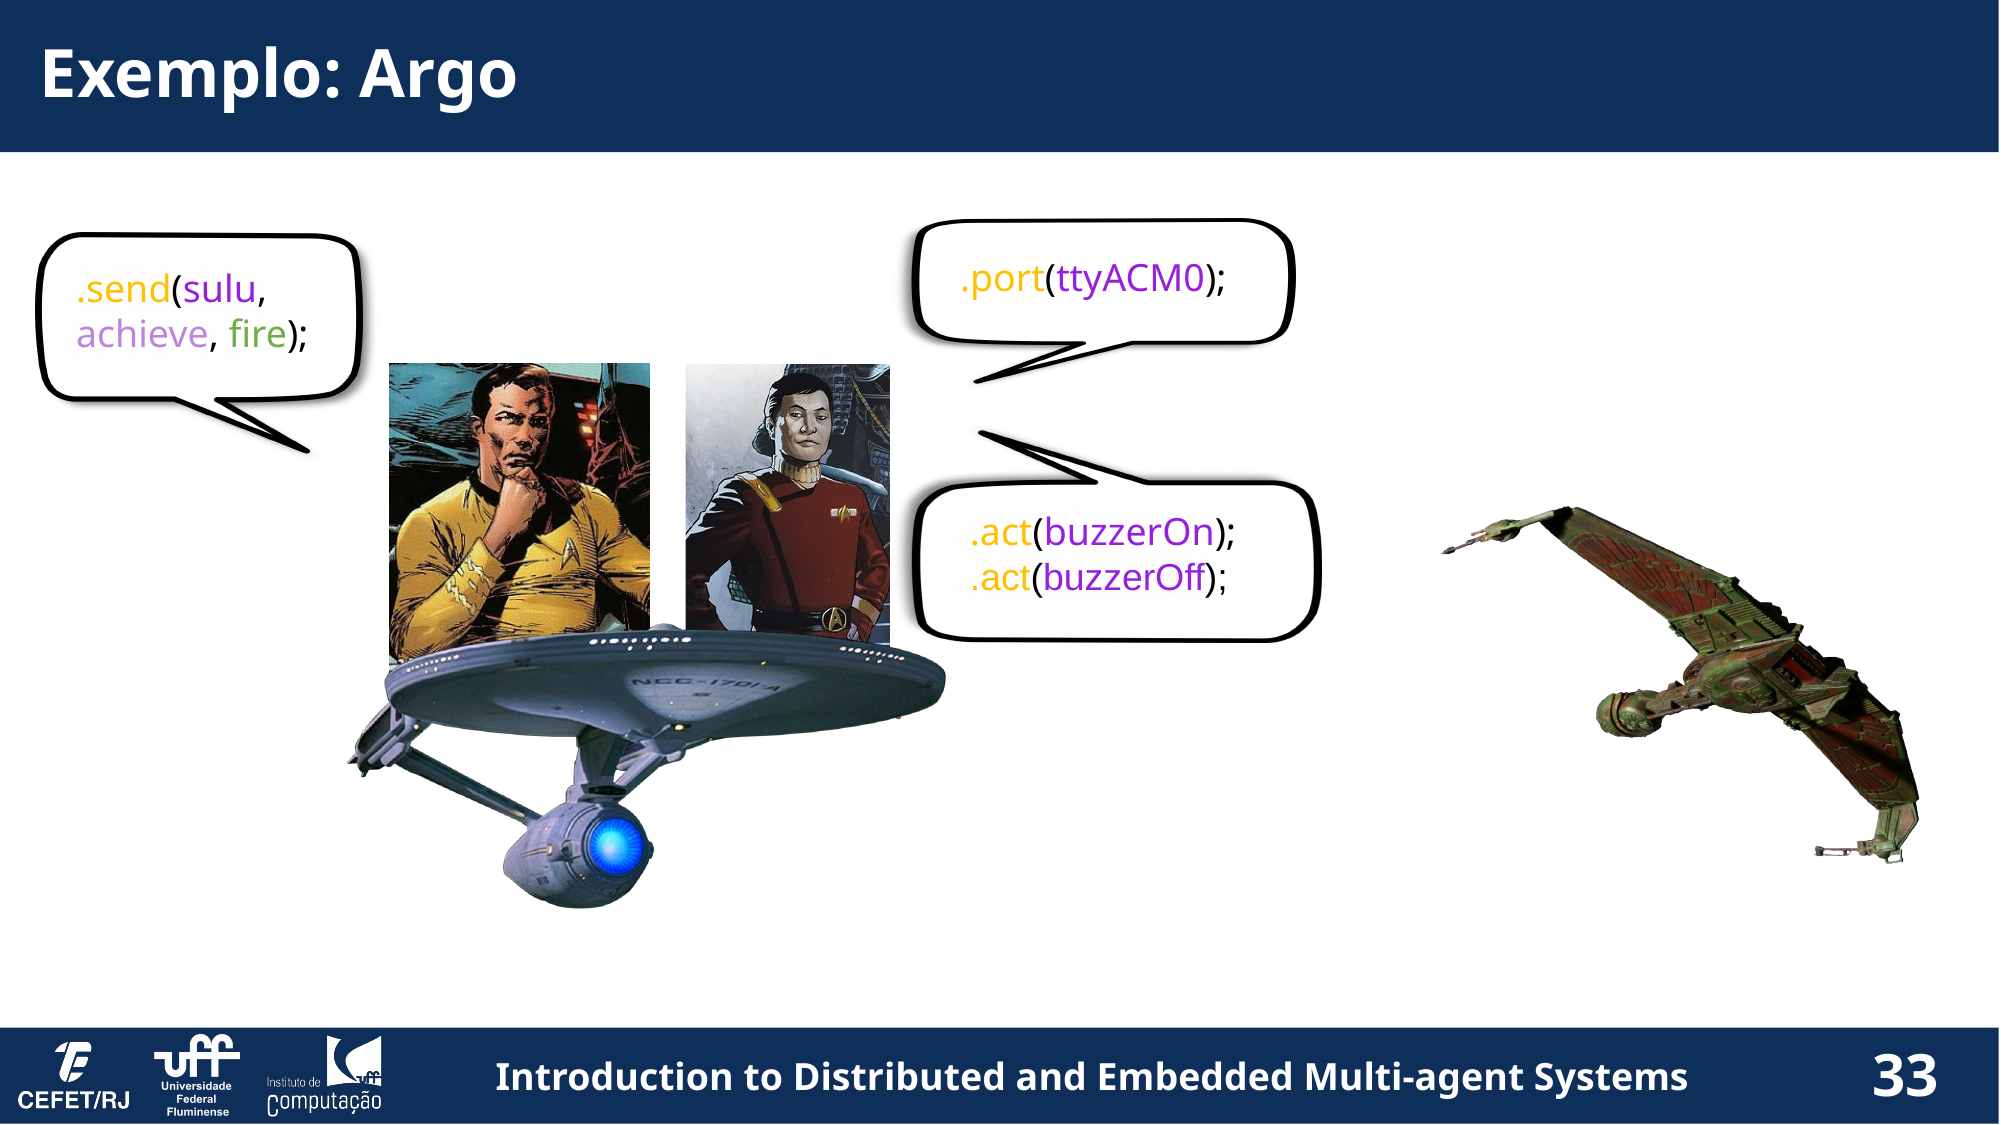

Exemplo: Argo
.port(ttyACM0);
.send(sulu, achieve, fire);
.act(buzzerOn);
.act(buzzerOff);